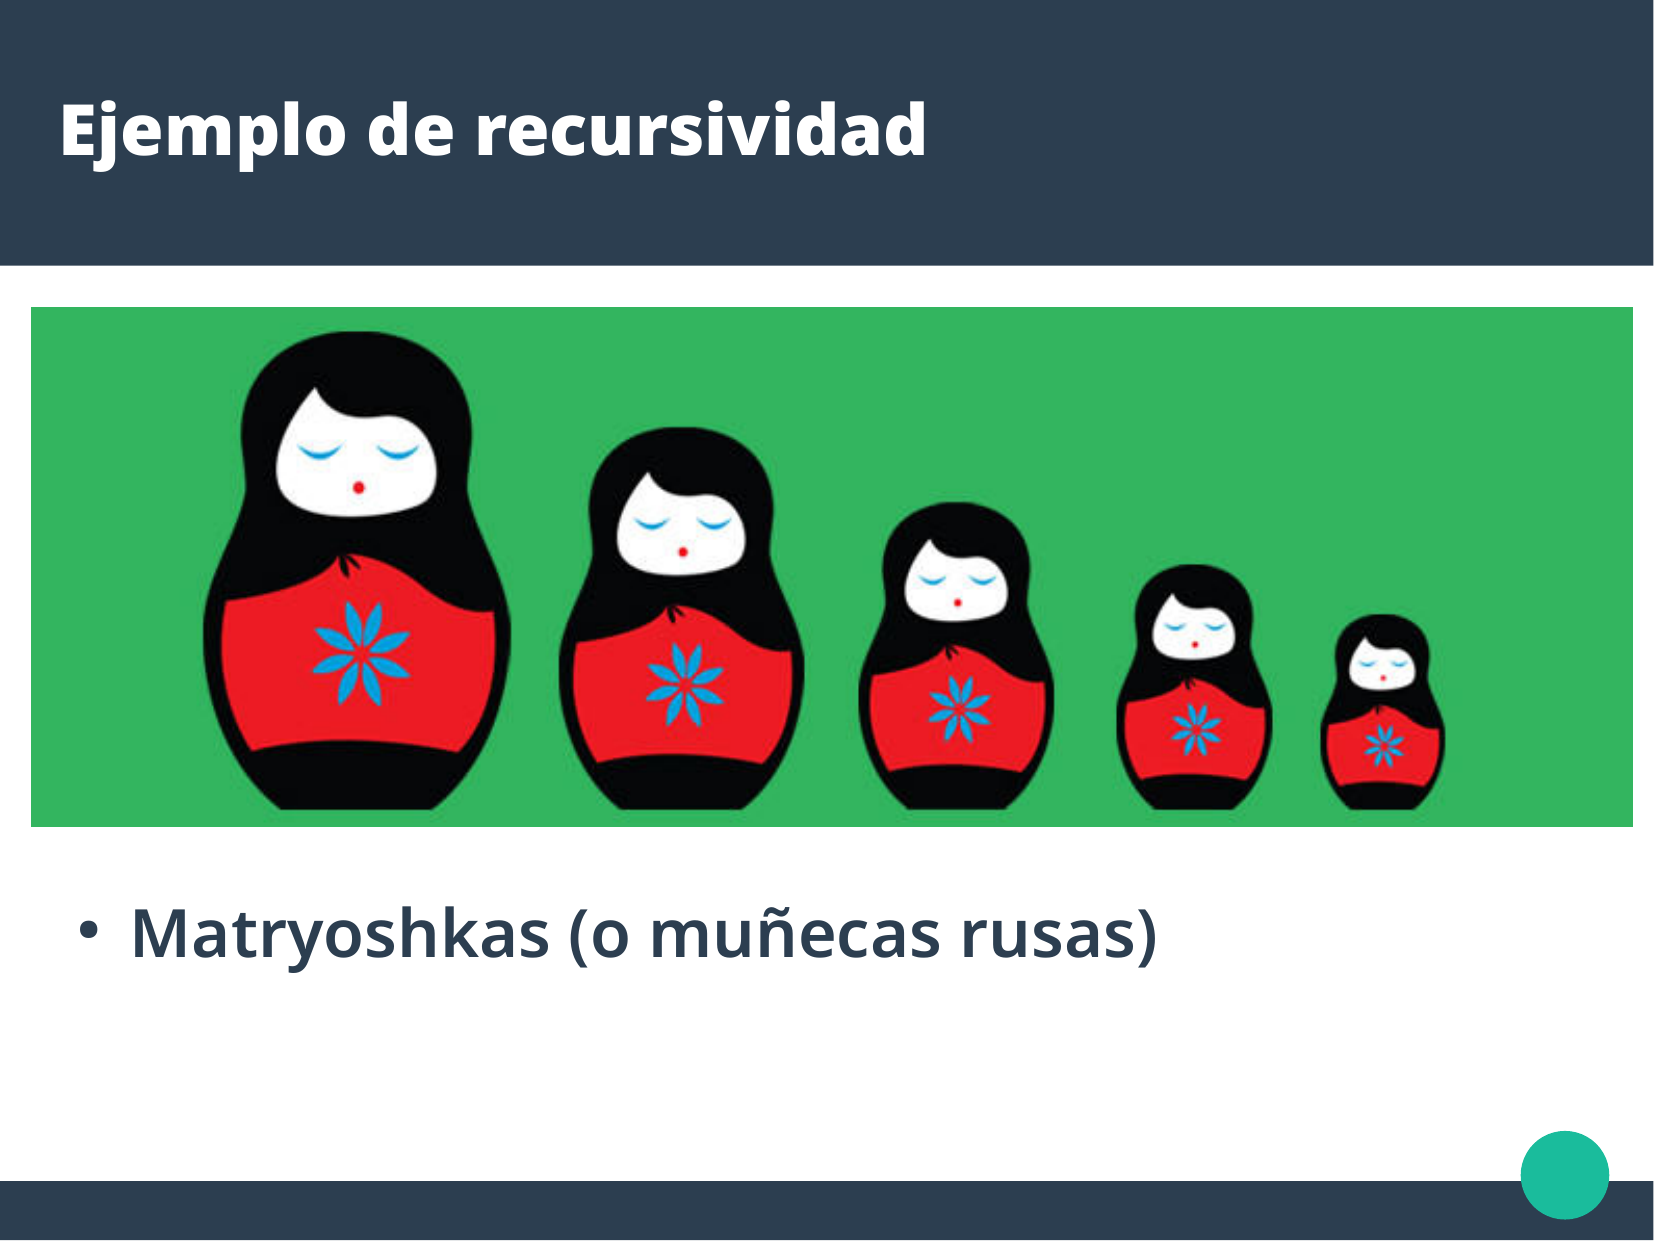

# Ejemplo de recursividad
Matryoshkas (o muñecas rusas)